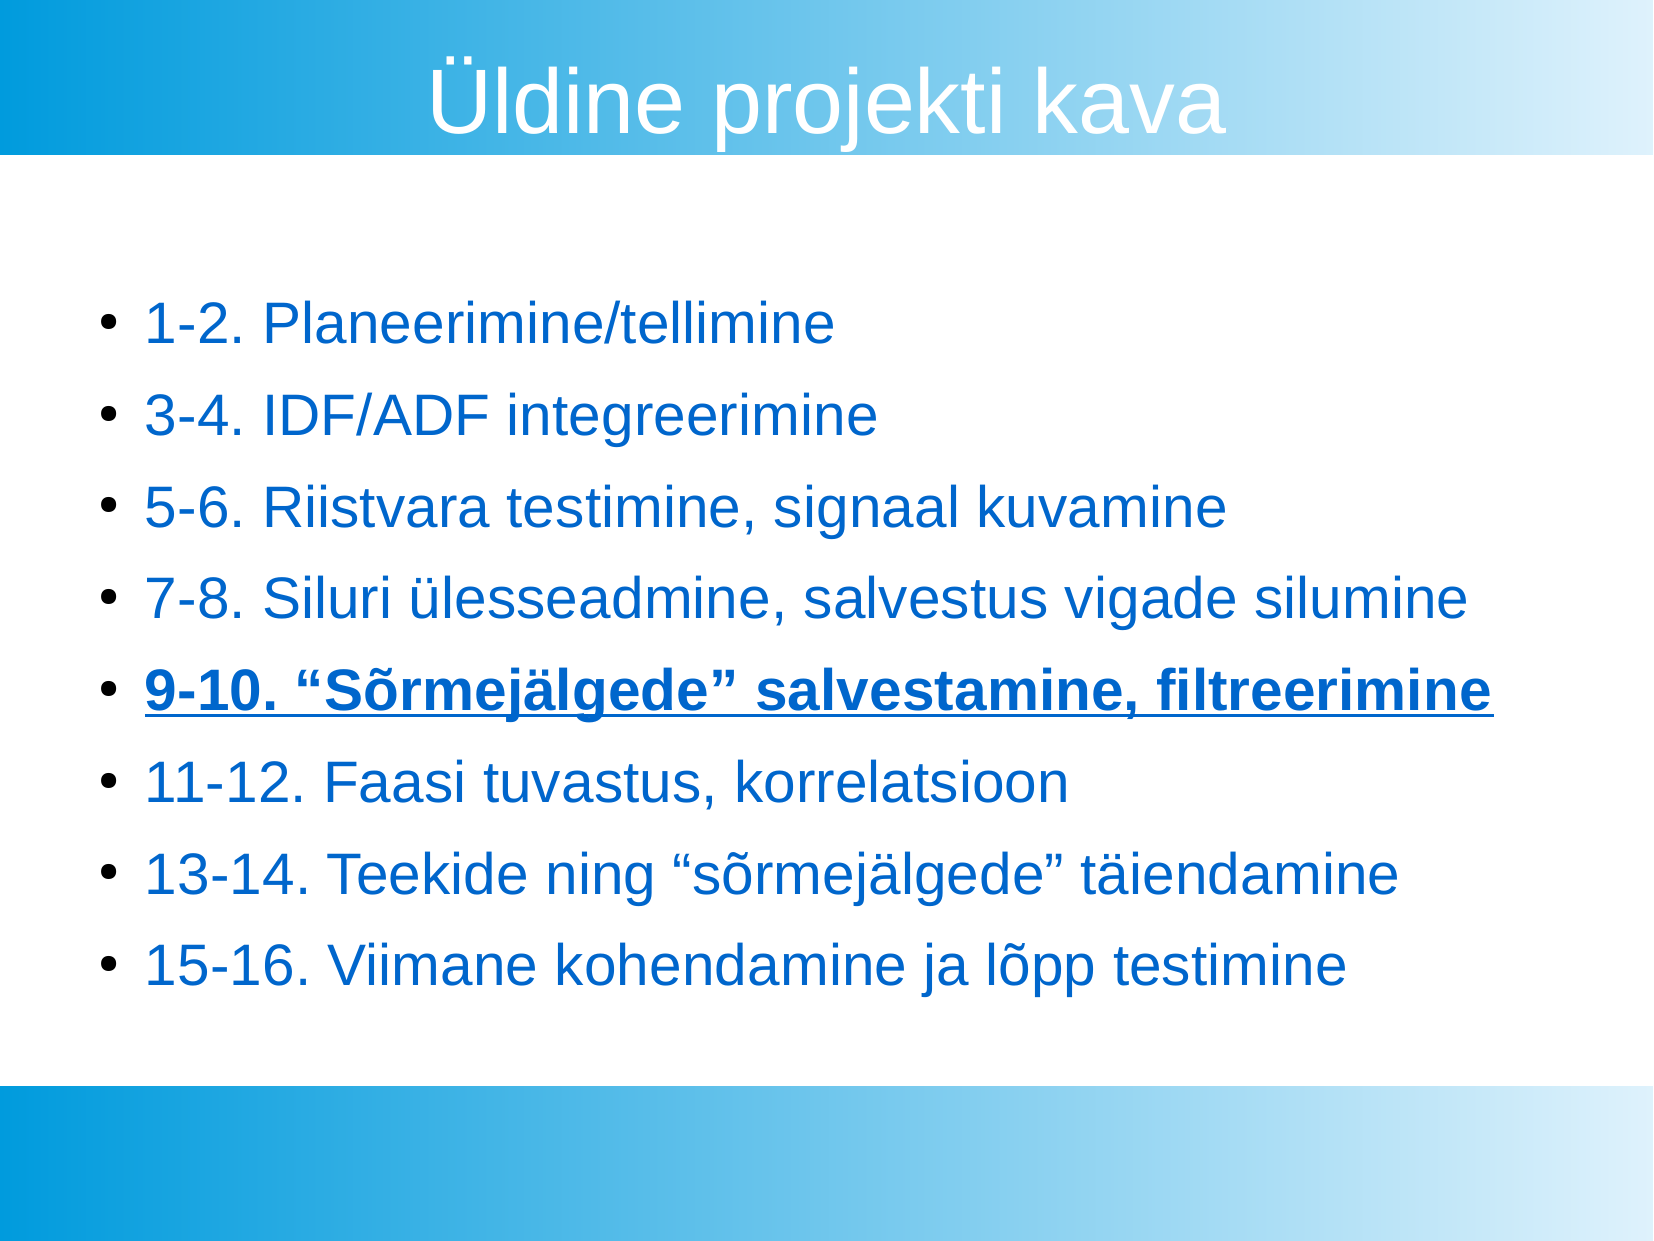

# Üldine projekti kava
1-2. Planeerimine/tellimine
3-4. IDF/ADF integreerimine
5-6. Riistvara testimine, signaal kuvamine
7-8. Siluri ülesseadmine, salvestus vigade silumine
9-10. “Sõrmejälgede” salvestamine, filtreerimine
11-12. Faasi tuvastus, korrelatsioon
13-14. Teekide ning “sõrmejälgede” täiendamine
15-16. Viimane kohendamine ja lõpp testimine